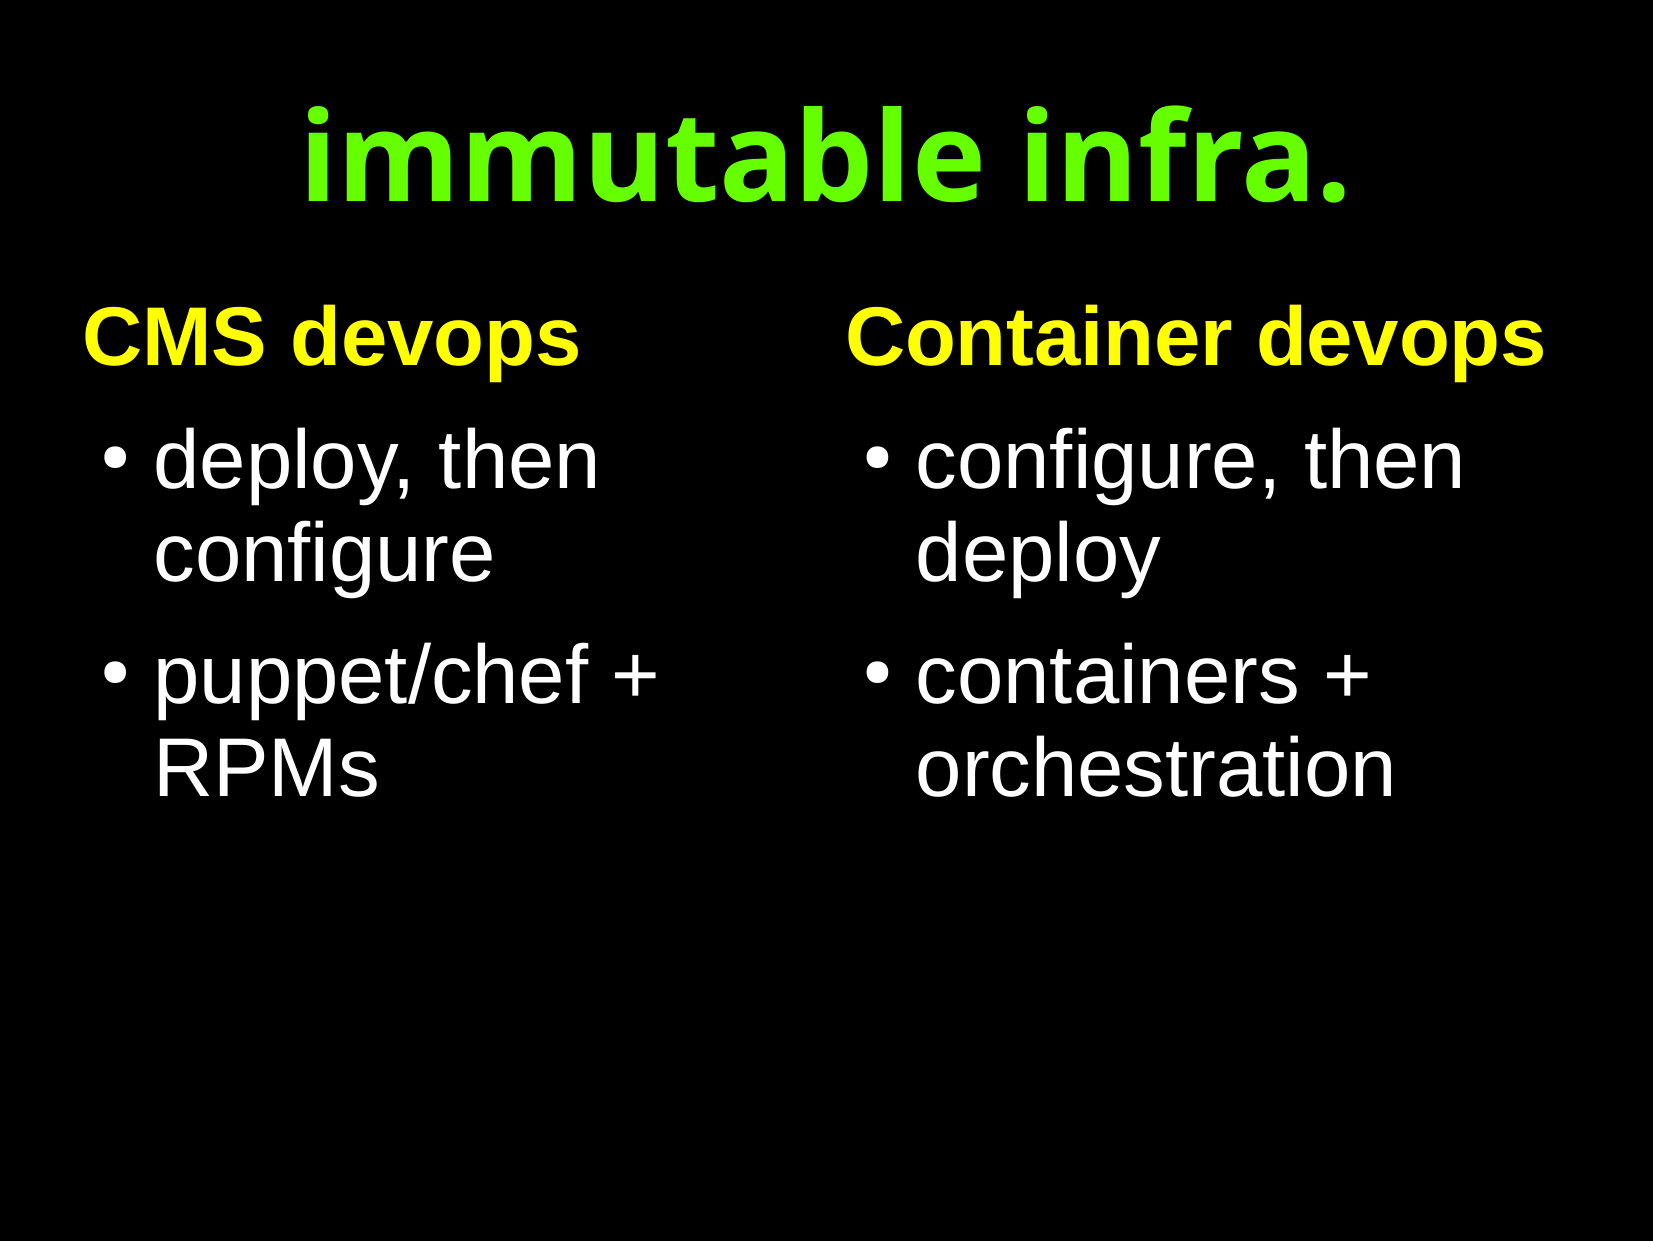

# immutable infra.
CMS devops
deploy, then configure
puppet/chef + RPMs
Container devops
configure, then deploy
containers + orchestration